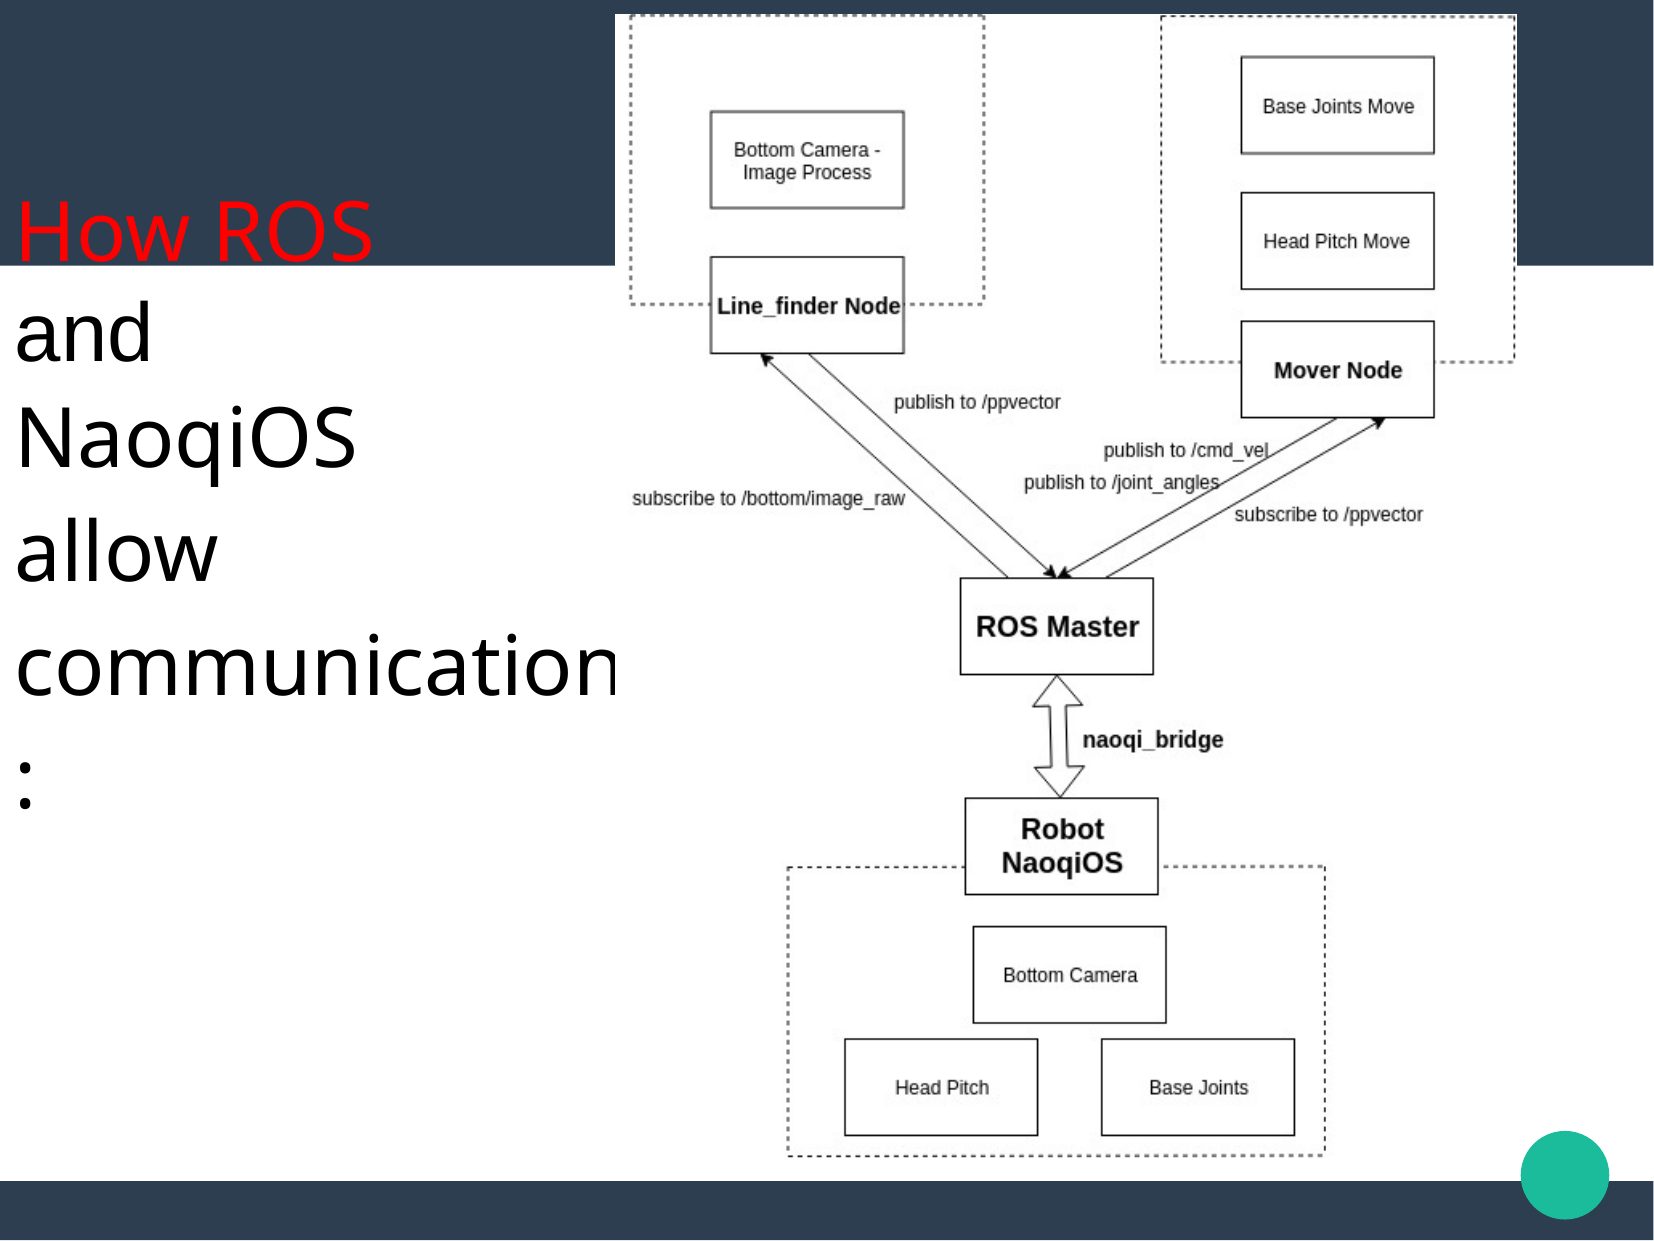

How ROS
and
NaoqiOS
allow communication :